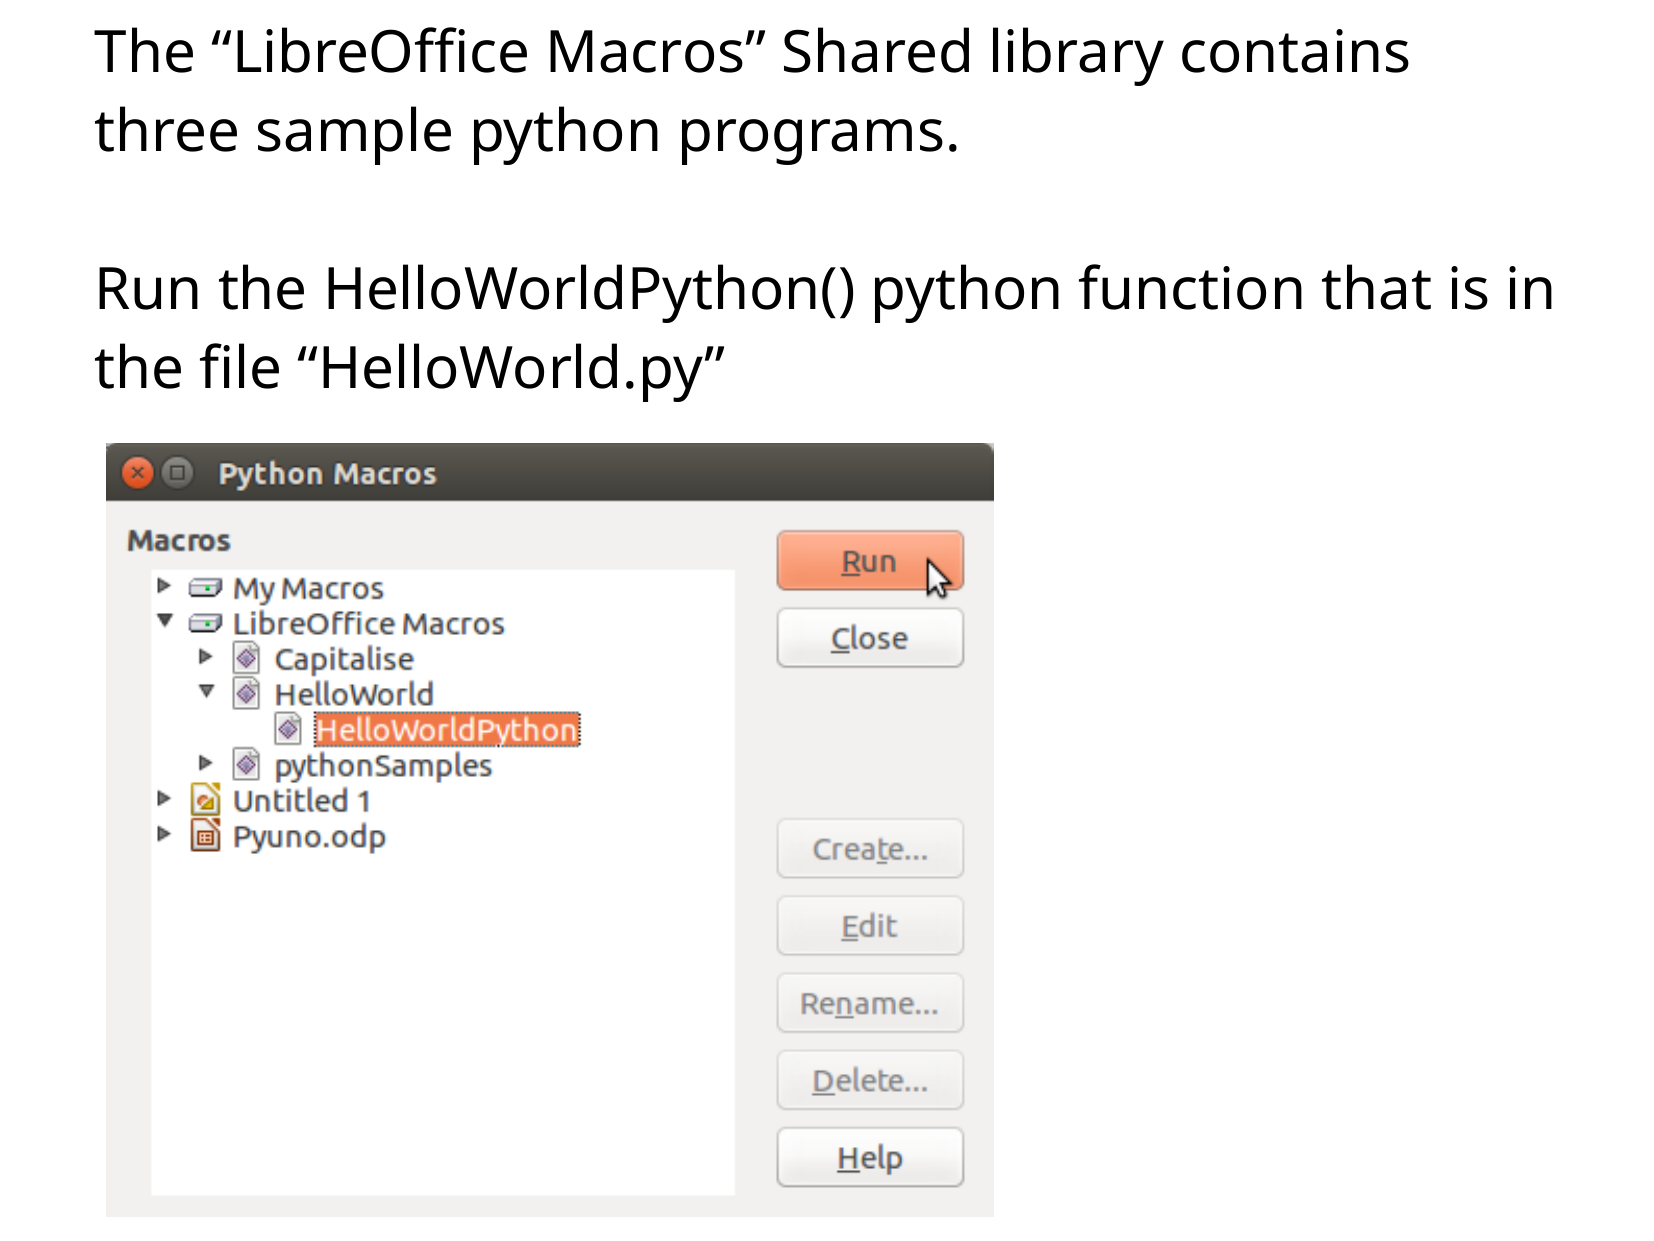

# The “LibreOffice Macros” Shared library contains three sample python programs. Run the HelloWorldPython() python function that is in the file “HelloWorld.py”